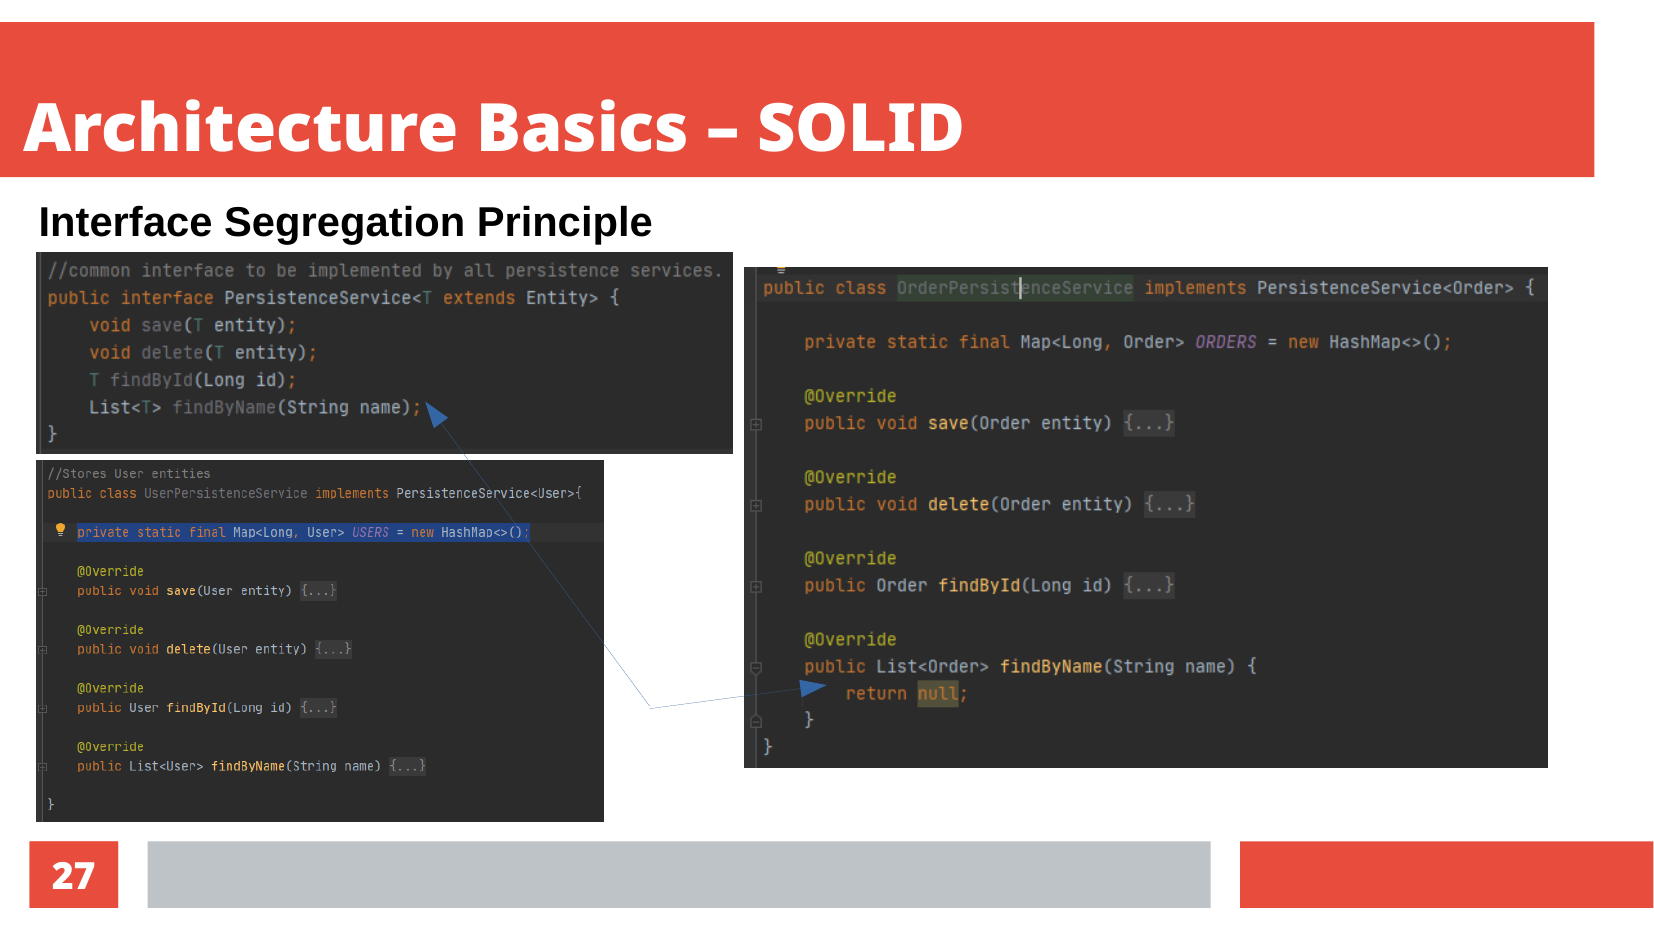

# Architecture Basics – SOLID
Interface Segregation Principle
27